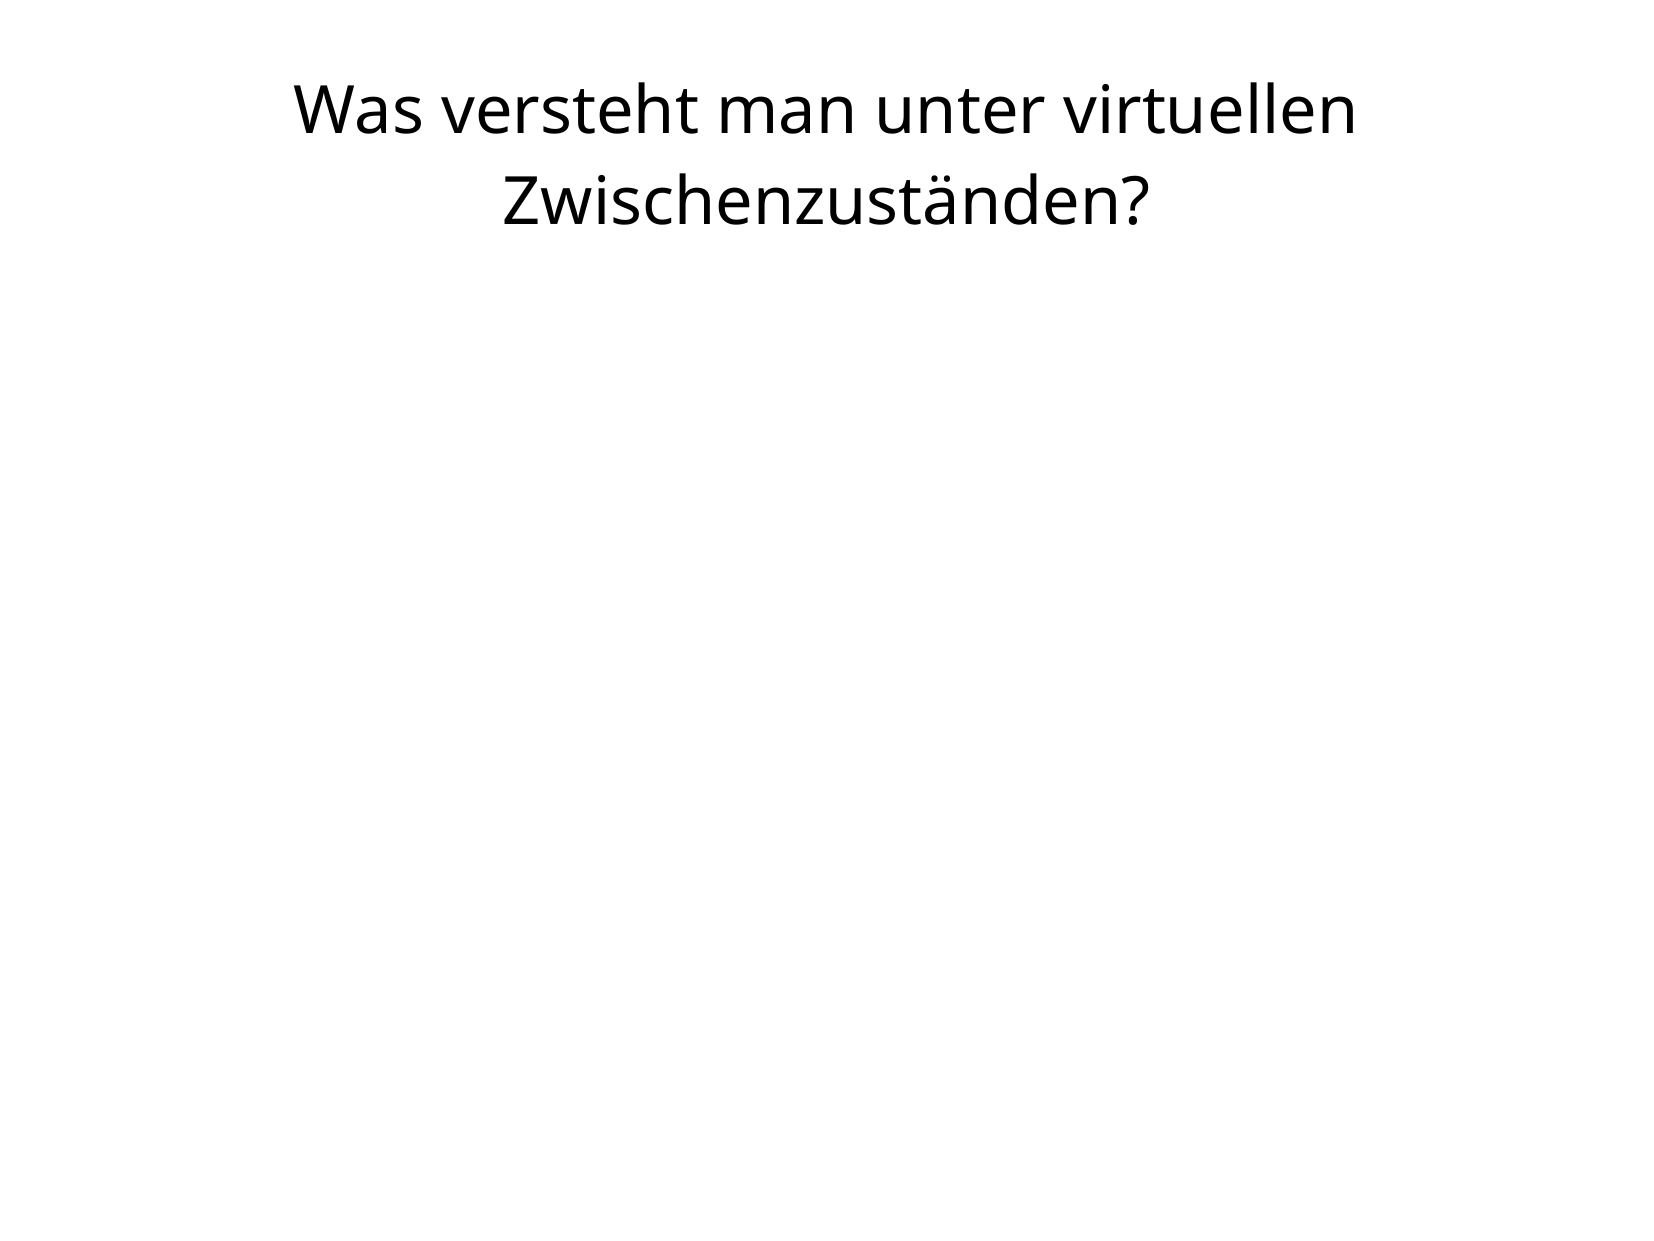

# Was versteht man unter virtuellen Zwischenzuständen?